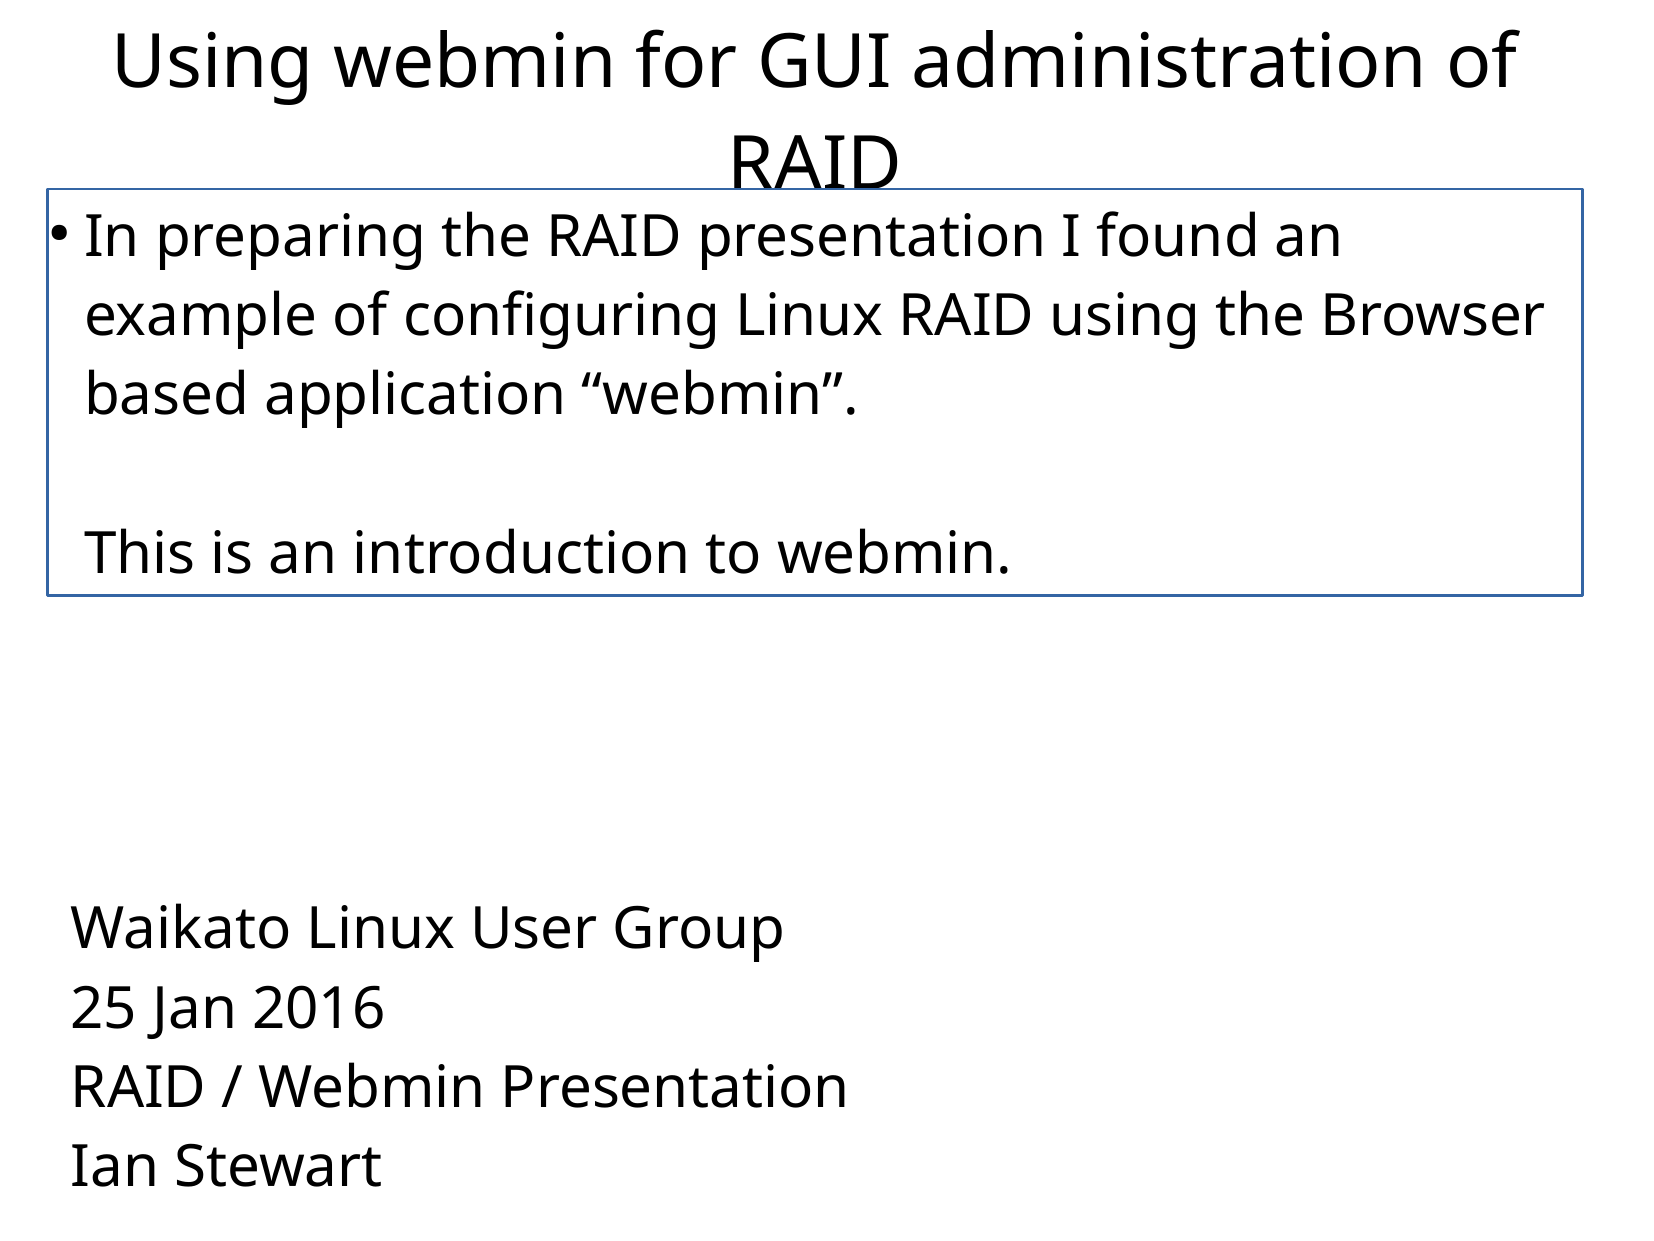

# Using webmin for GUI administration of RAID
In preparing the RAID presentation I found an example of configuring Linux RAID using the Browser based application “webmin”.
This is an introduction to webmin.
Waikato Linux User Group
25 Jan 2016
RAID / Webmin Presentation
Ian Stewart